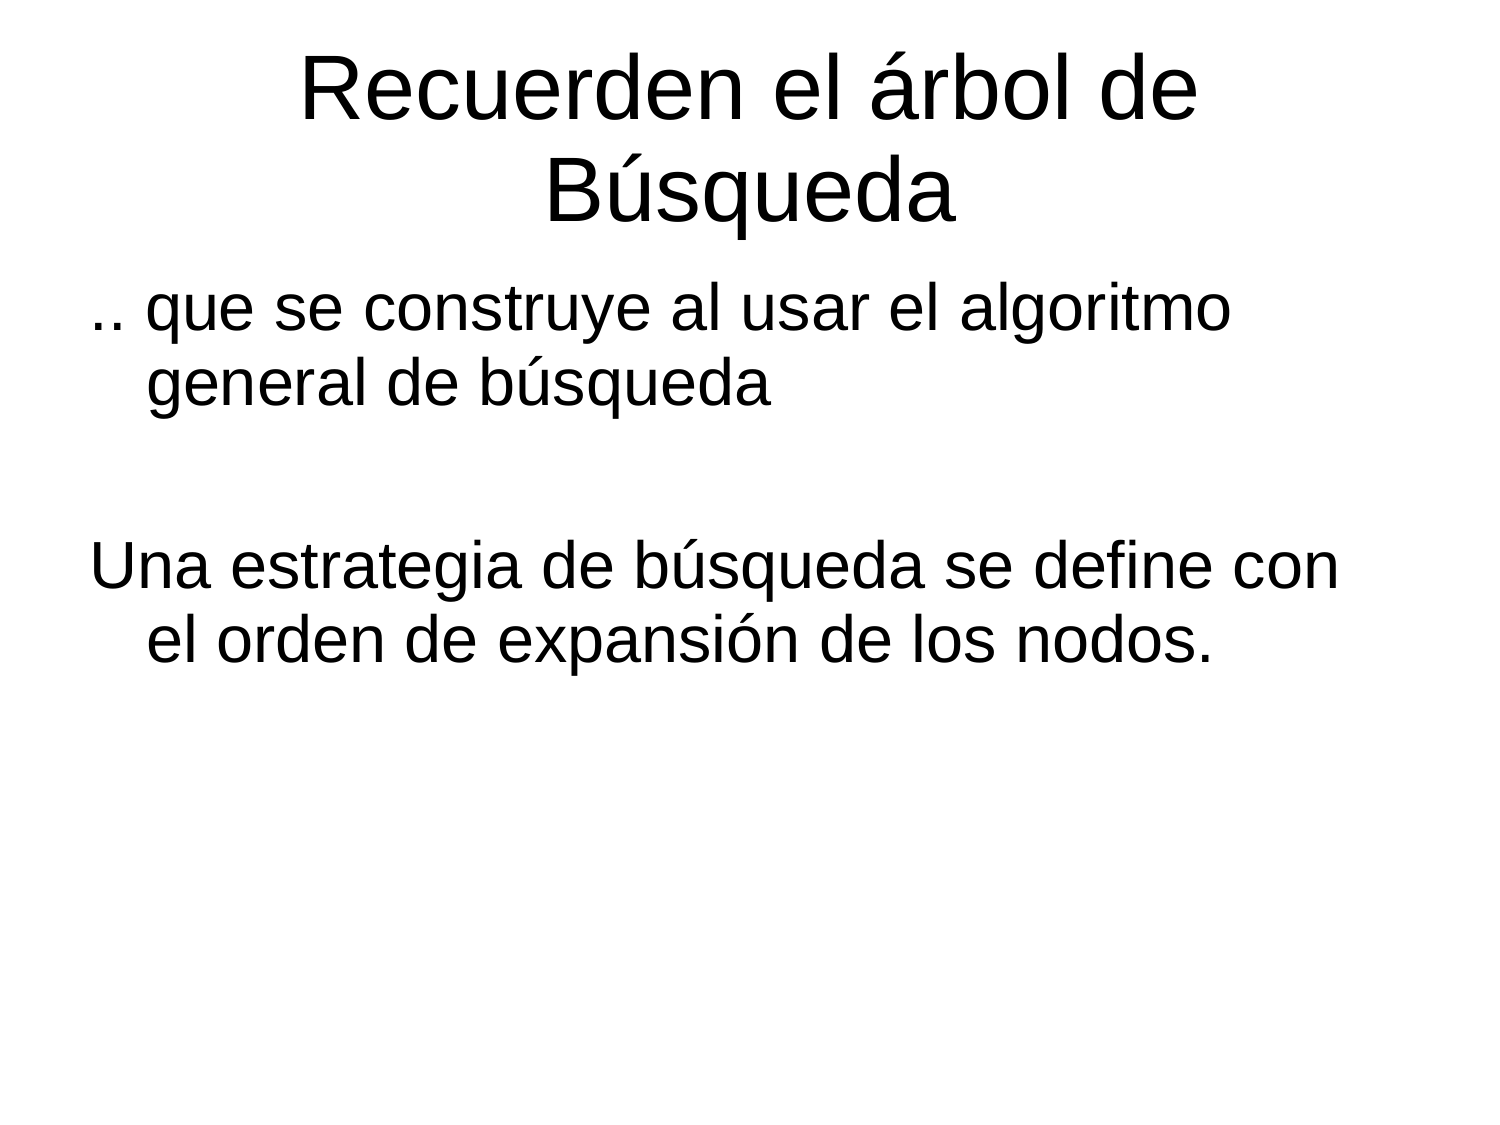

# Recuerden el árbol de Búsqueda
.. que se construye al usar el algoritmo general de búsqueda
Una estrategia de búsqueda se define con el orden de expansión de los nodos.